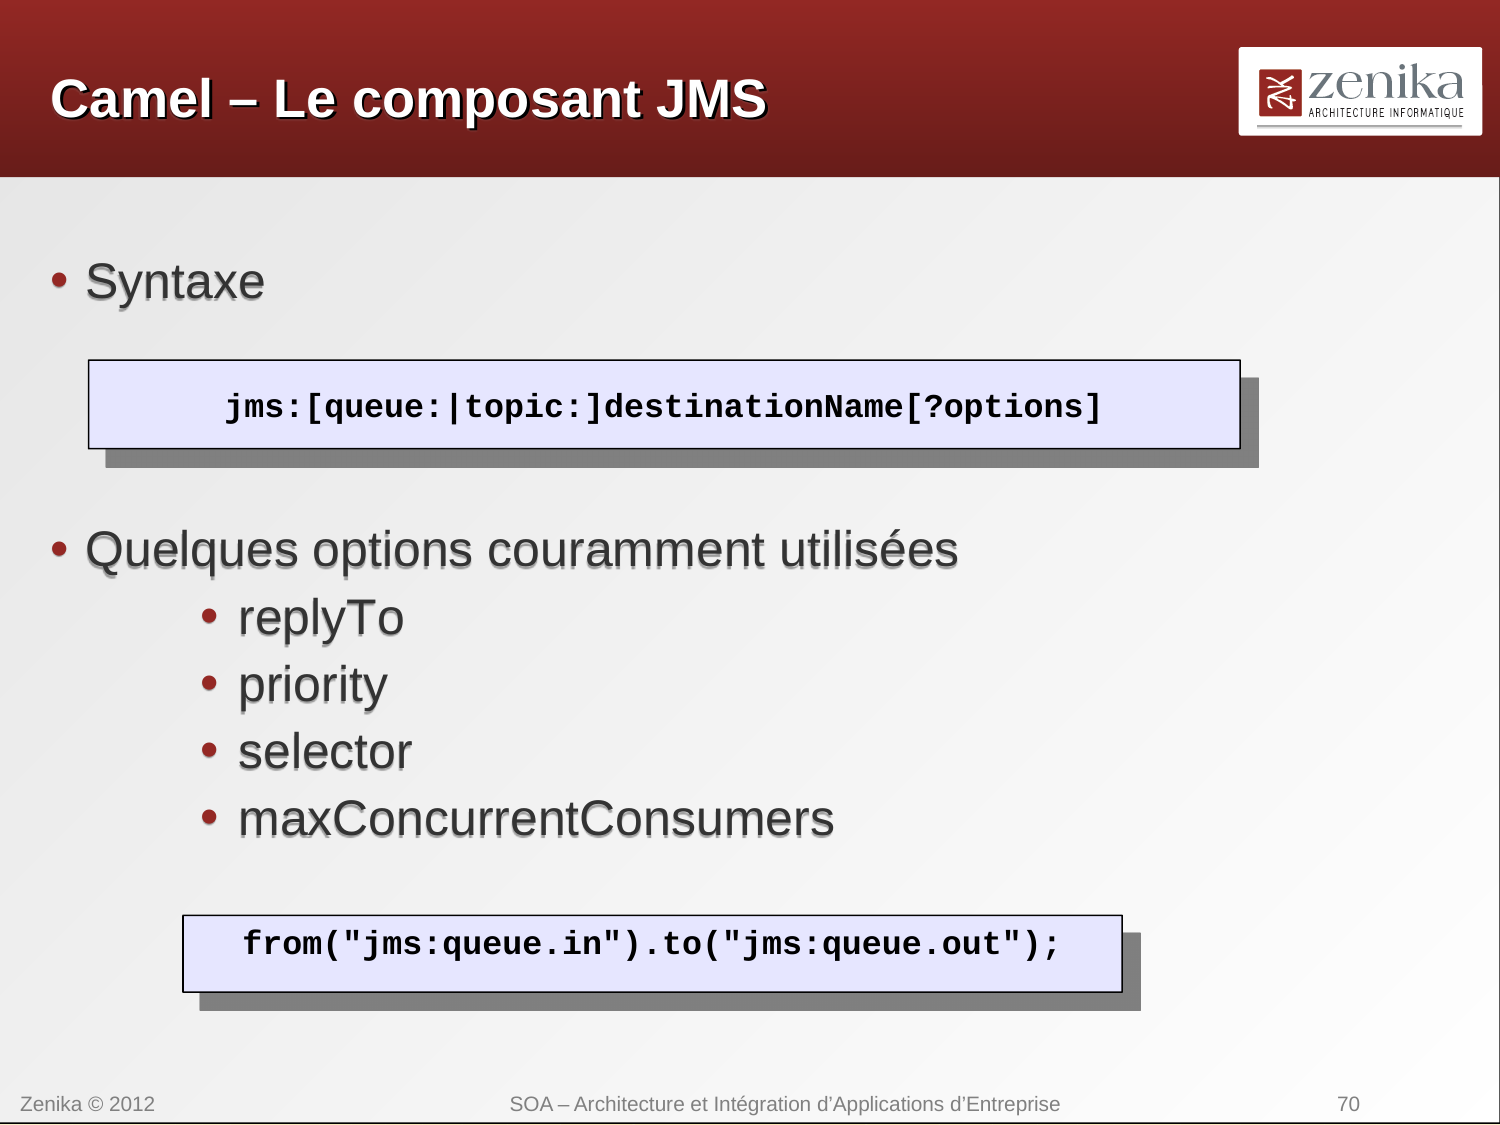

# Camel – Le composant JMS
Syntaxe
Quelques options couramment utilisées
replyTo
priority
selector
maxConcurrentConsumers
jms:[queue:|topic:]destinationName[?options]
from("jms:queue.in").to("jms:queue.out");